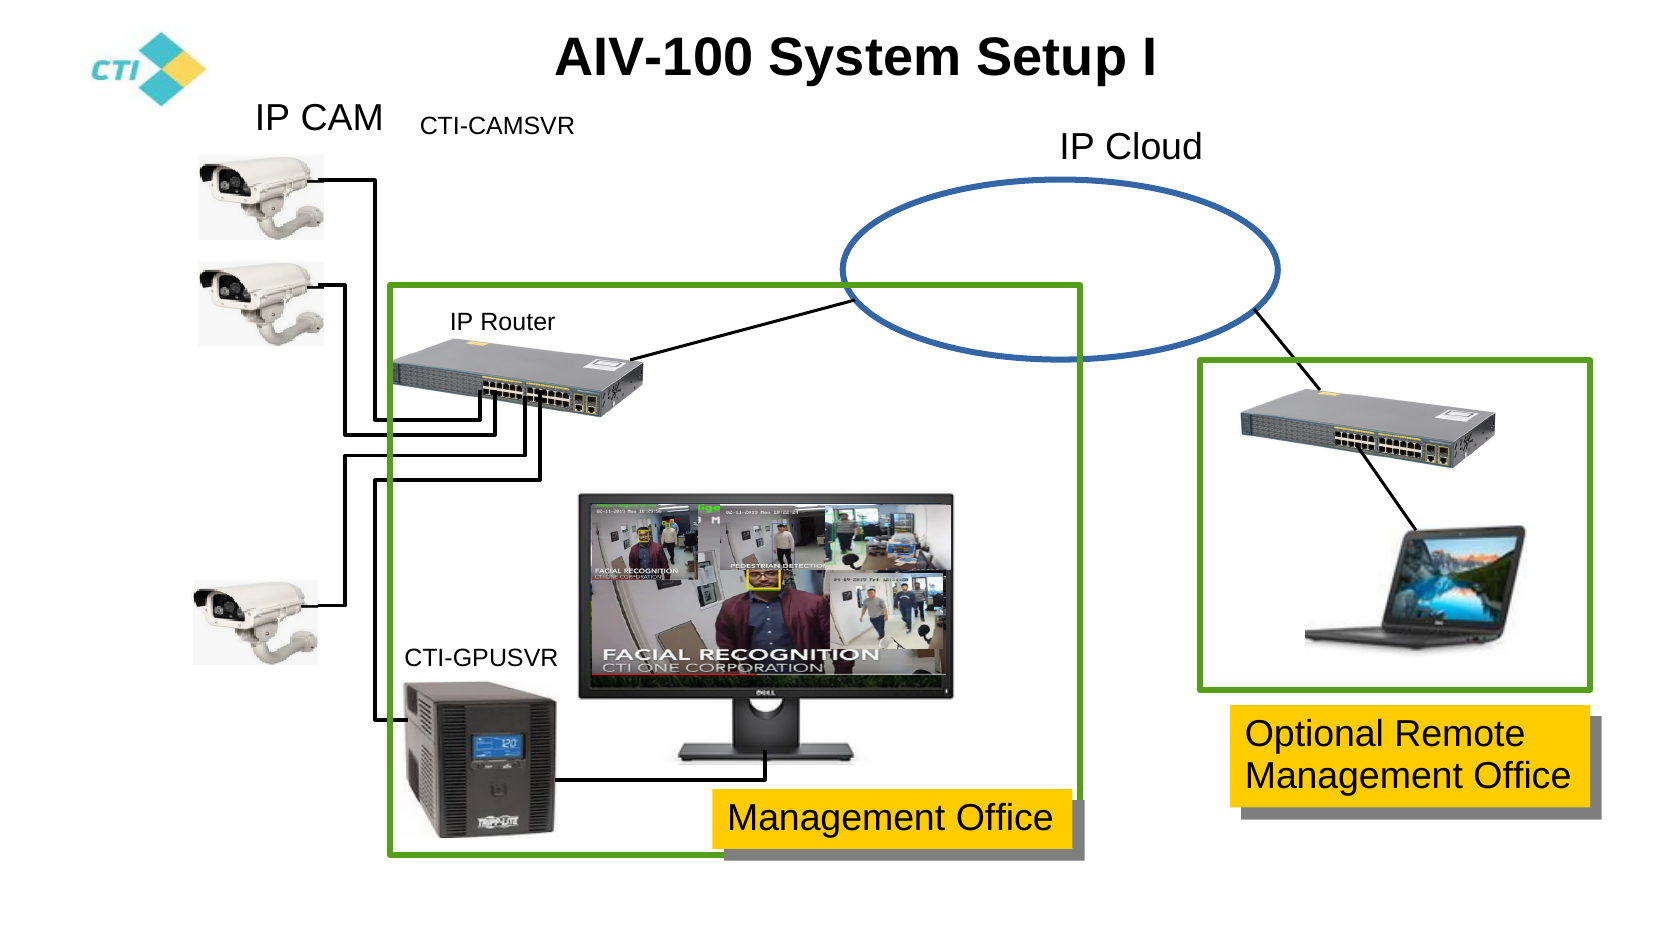

AIV-100 System Setup I
IP CAM
CTI-CAMSVR
IP Cloud
IP Router
CTI-GPUSVR
Optional Remote Management Office
Management Office